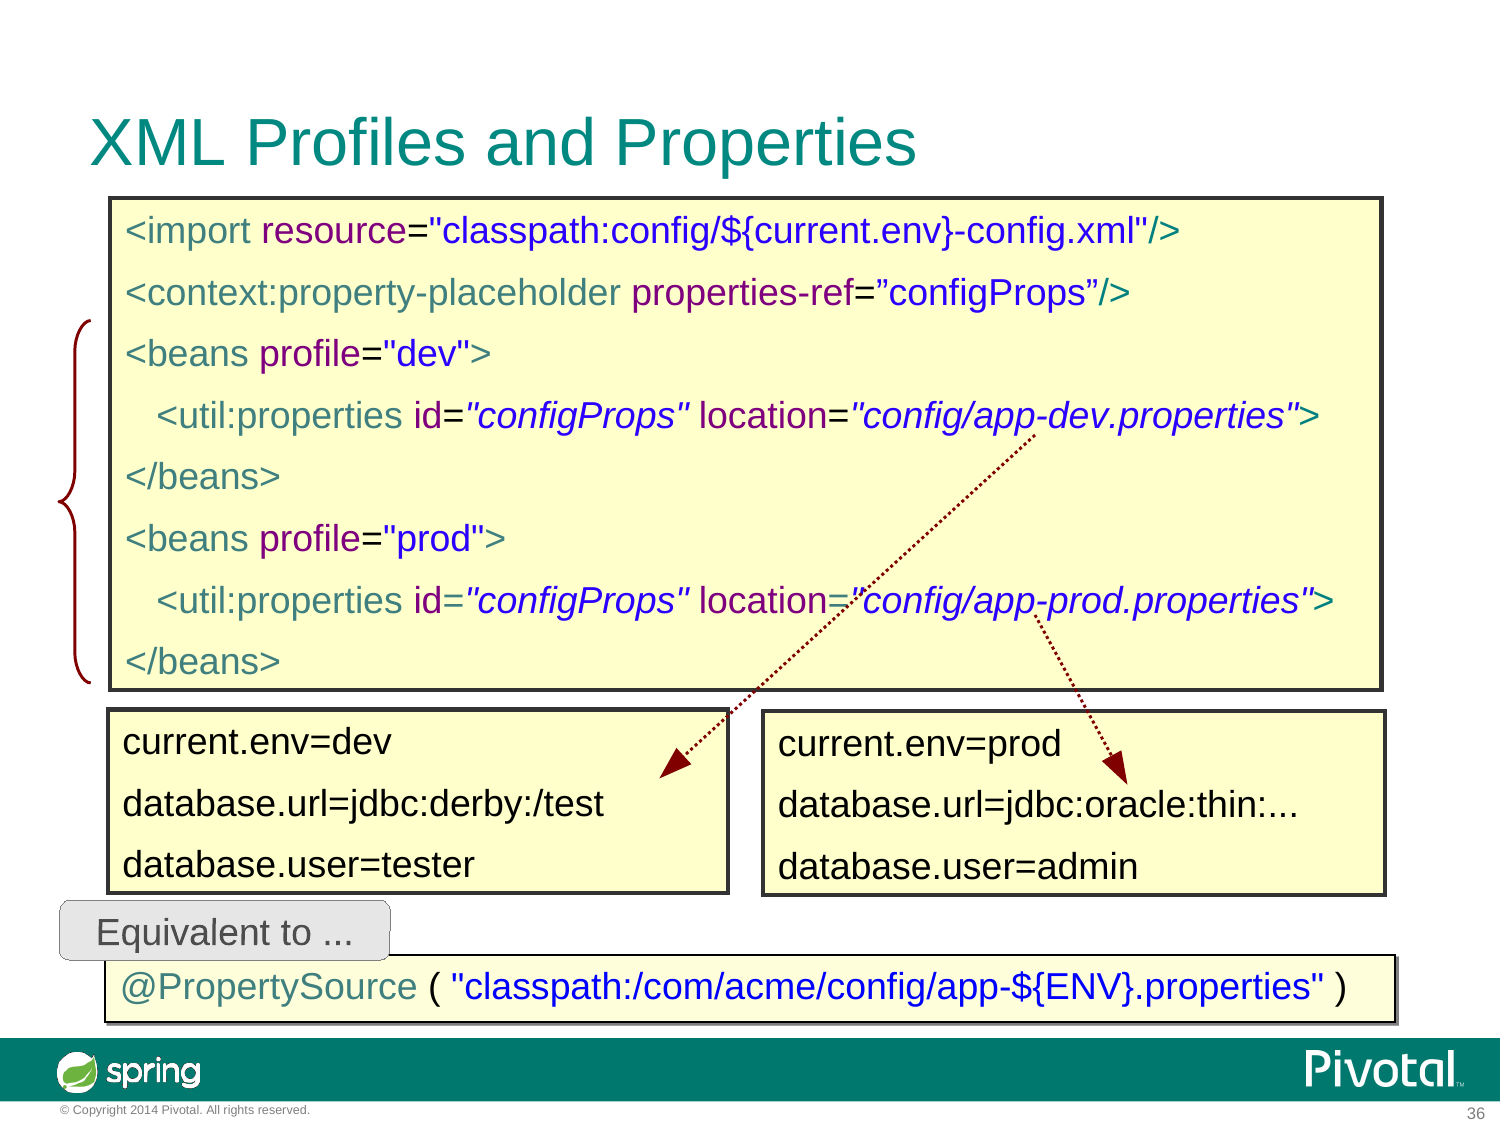

# XML Profiles and Properties
<import resource="classpath:config/${current.env}-config.xml"/>
<context:property-placeholder properties-ref=”configProps”/>
<beans profile="dev">
 <util:properties id="configProps" location="config/app-dev.properties">
</beans>
<beans profile="prod">
 <util:properties id="configProps" location="config/app-prod.properties">
</beans>
current.env=dev
database.url=jdbc:derby:/test
database.user=tester
current.env=prod
database.url=jdbc:oracle:thin:...
database.user=admin
Equivalent to ...
@PropertySource ( "classpath:/com/acme/config/app-${ENV}.properties" )